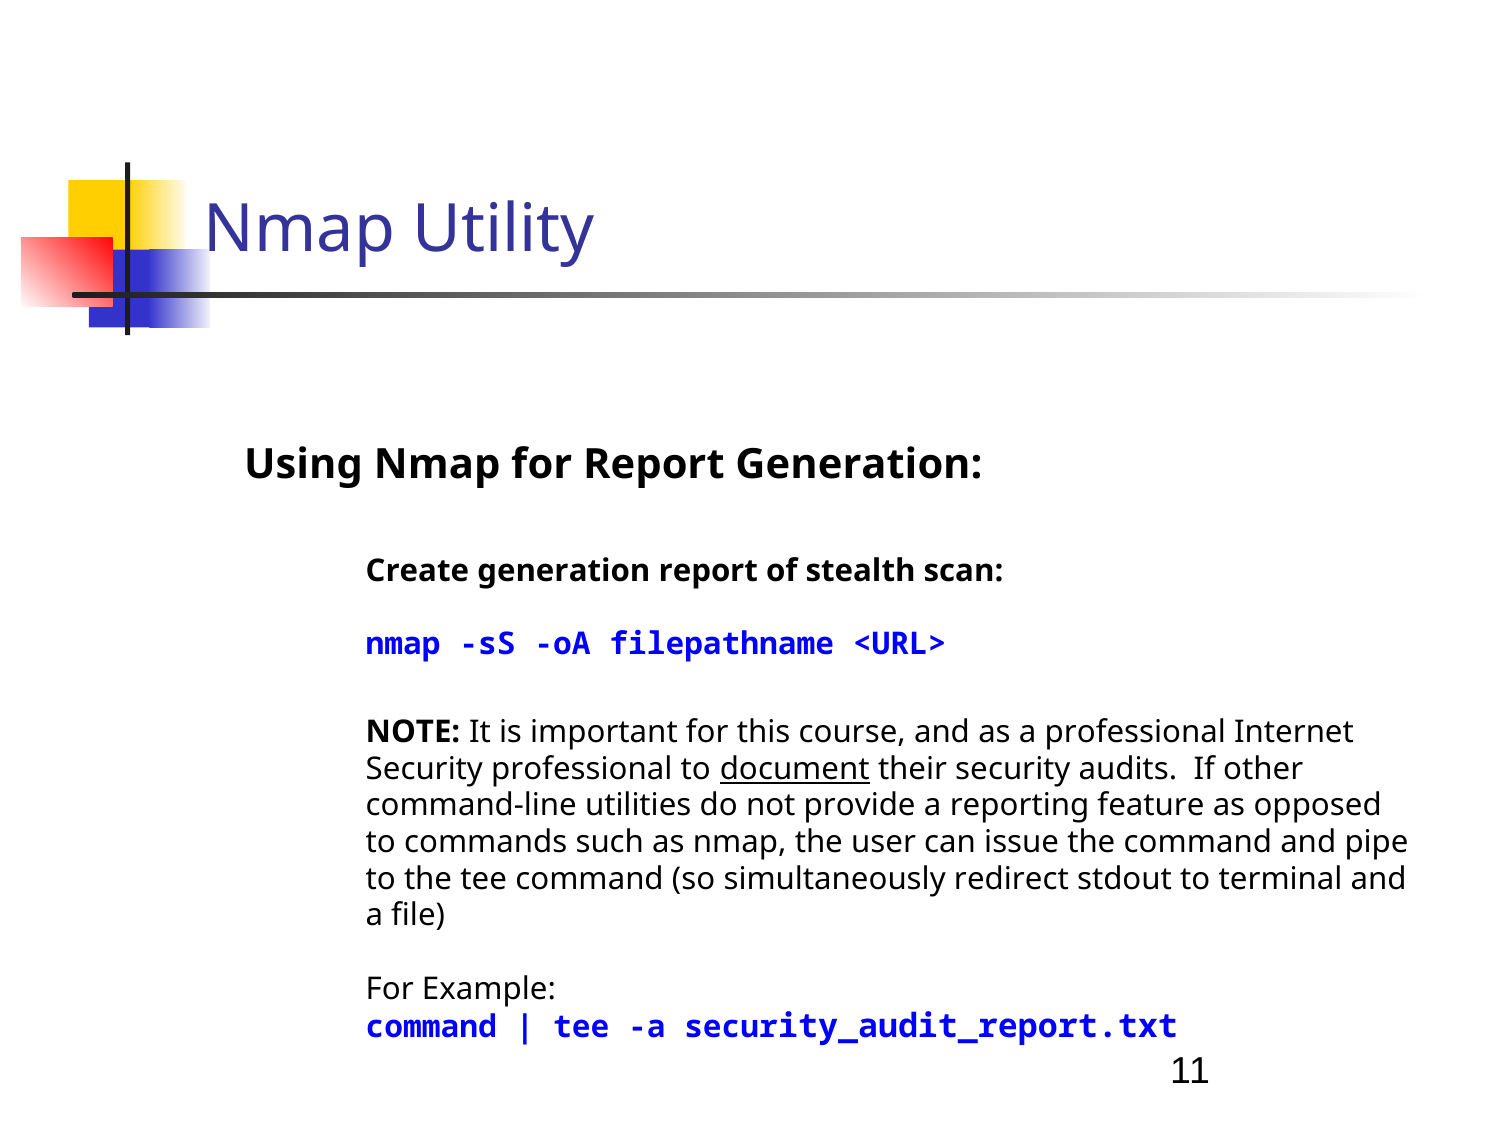

# Nmap Utility
Using Nmap for Report Generation:
Create generation report of stealth scan:
nmap -sS -oA filepathname <URL>
NOTE: It is important for this course, and as a professional Internet Security professional to document their security audits. If other command-line utilities do not provide a reporting feature as opposed to commands such as nmap, the user can issue the command and pipe to the tee command (so simultaneously redirect stdout to terminal and a file)
For Example:
command | tee -a security_audit_report.txt
11